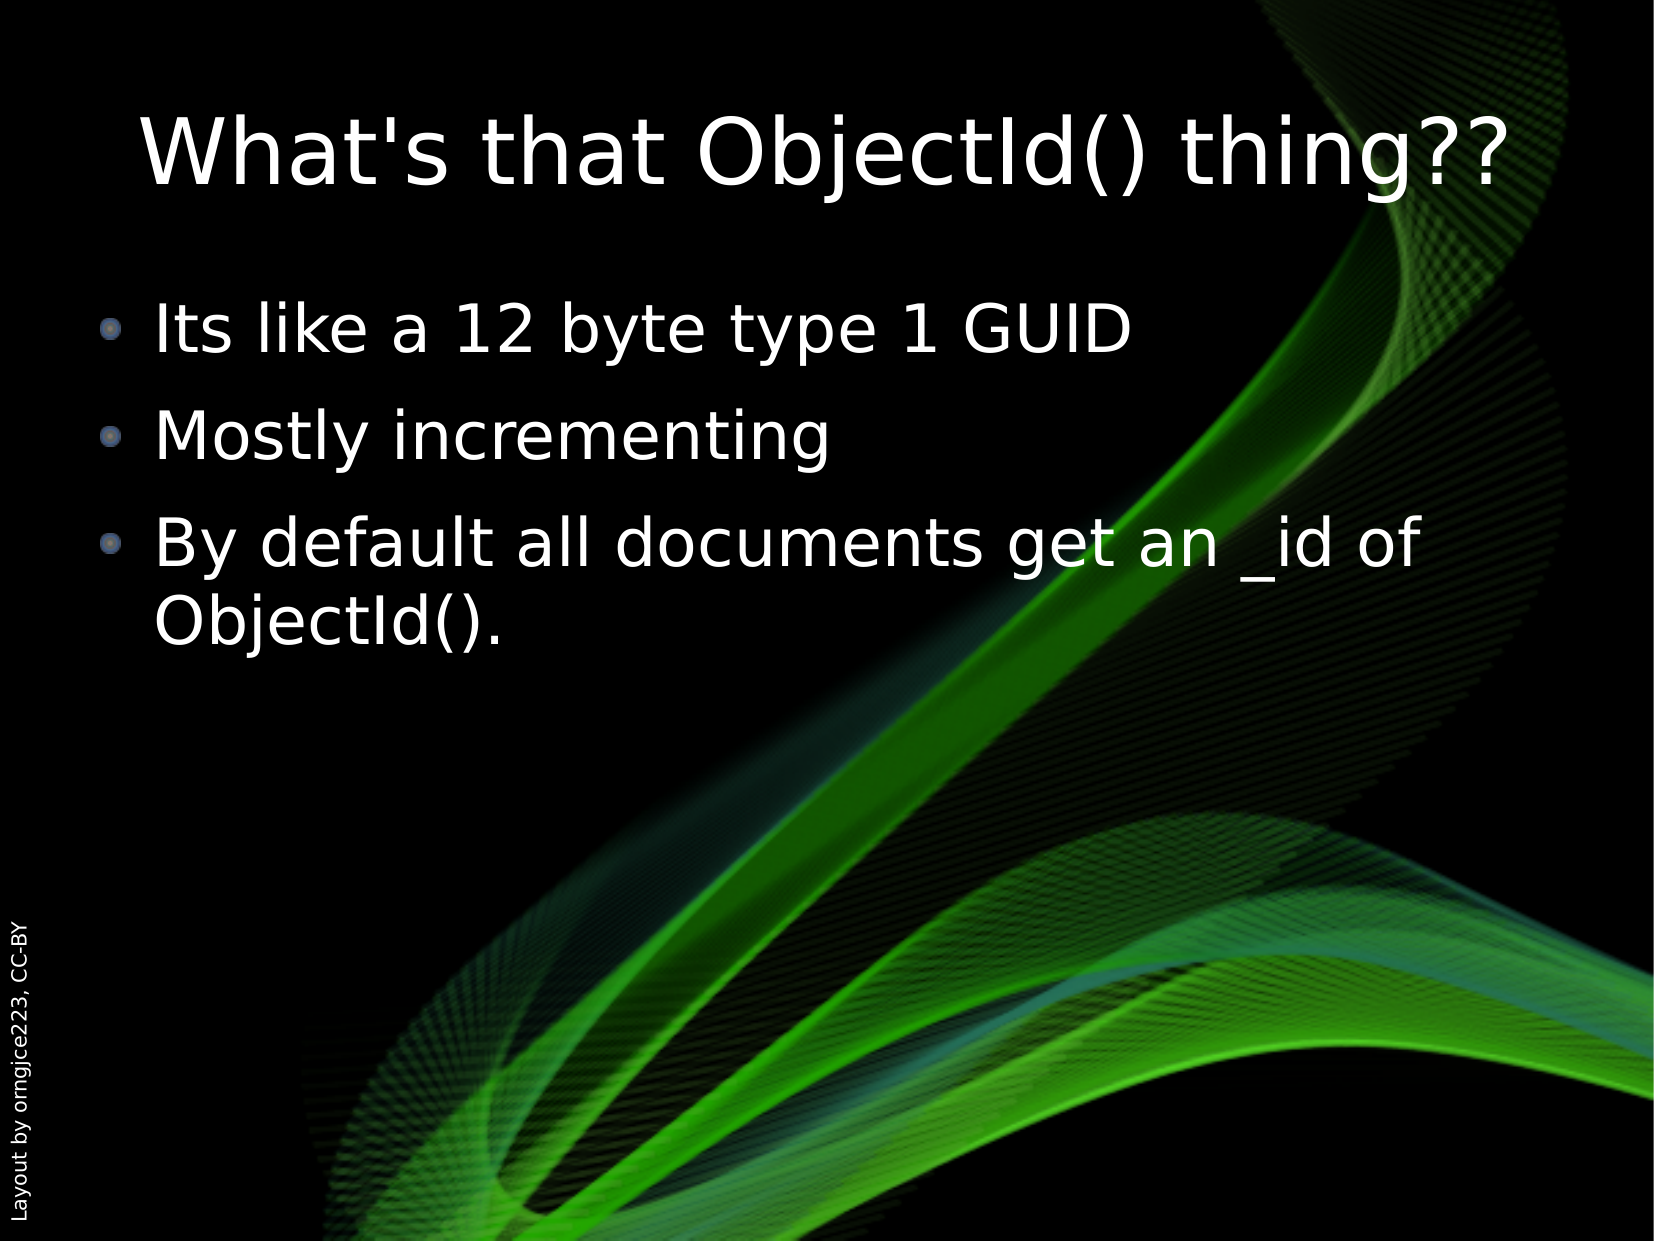

# What's that ObjectId() thing??
Its like a 12 byte type 1 GUID
Mostly incrementing
By default all documents get an _id of ObjectId().